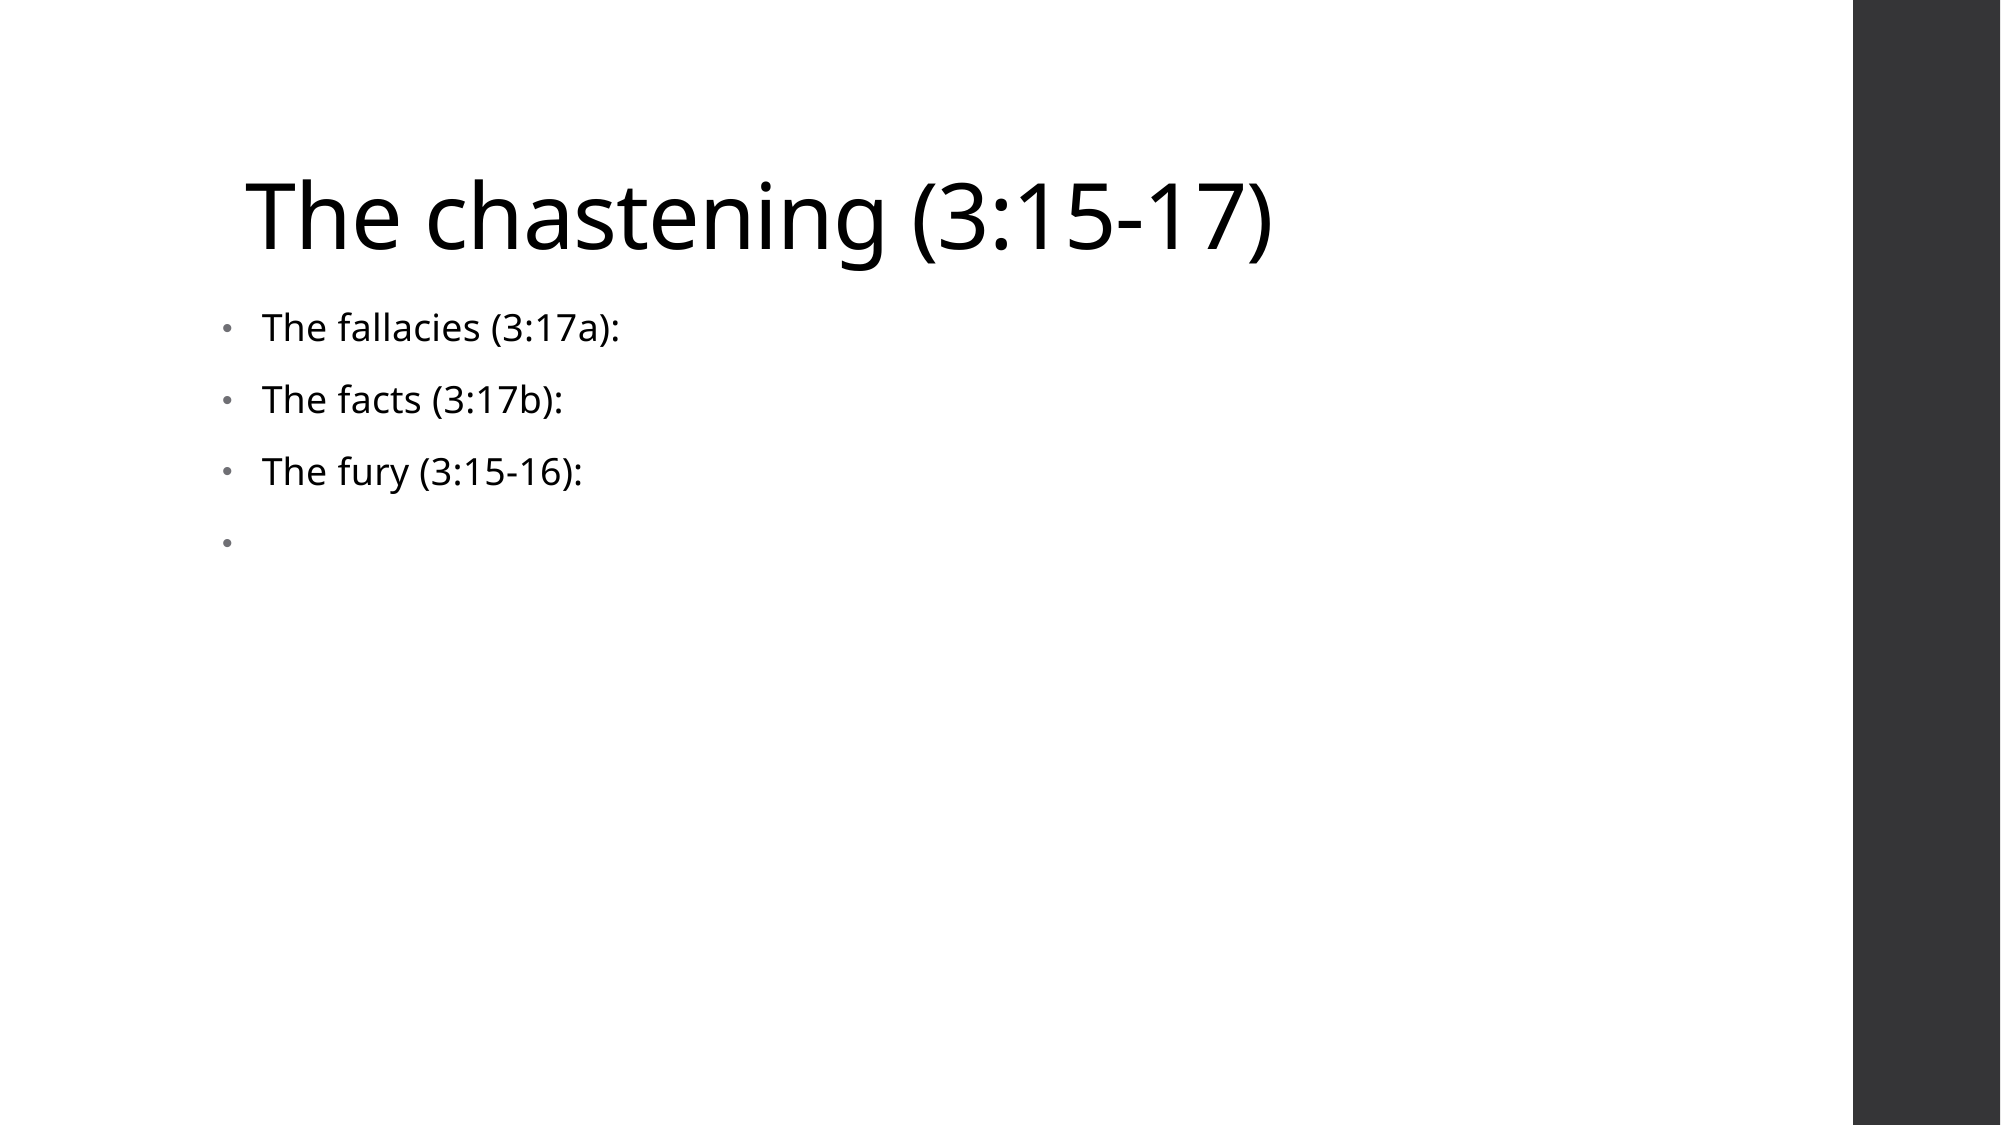

# The chastening (3:15-17)
 The fallacies (3:17a):
 The facts (3:17b):
 The fury (3:15-16):